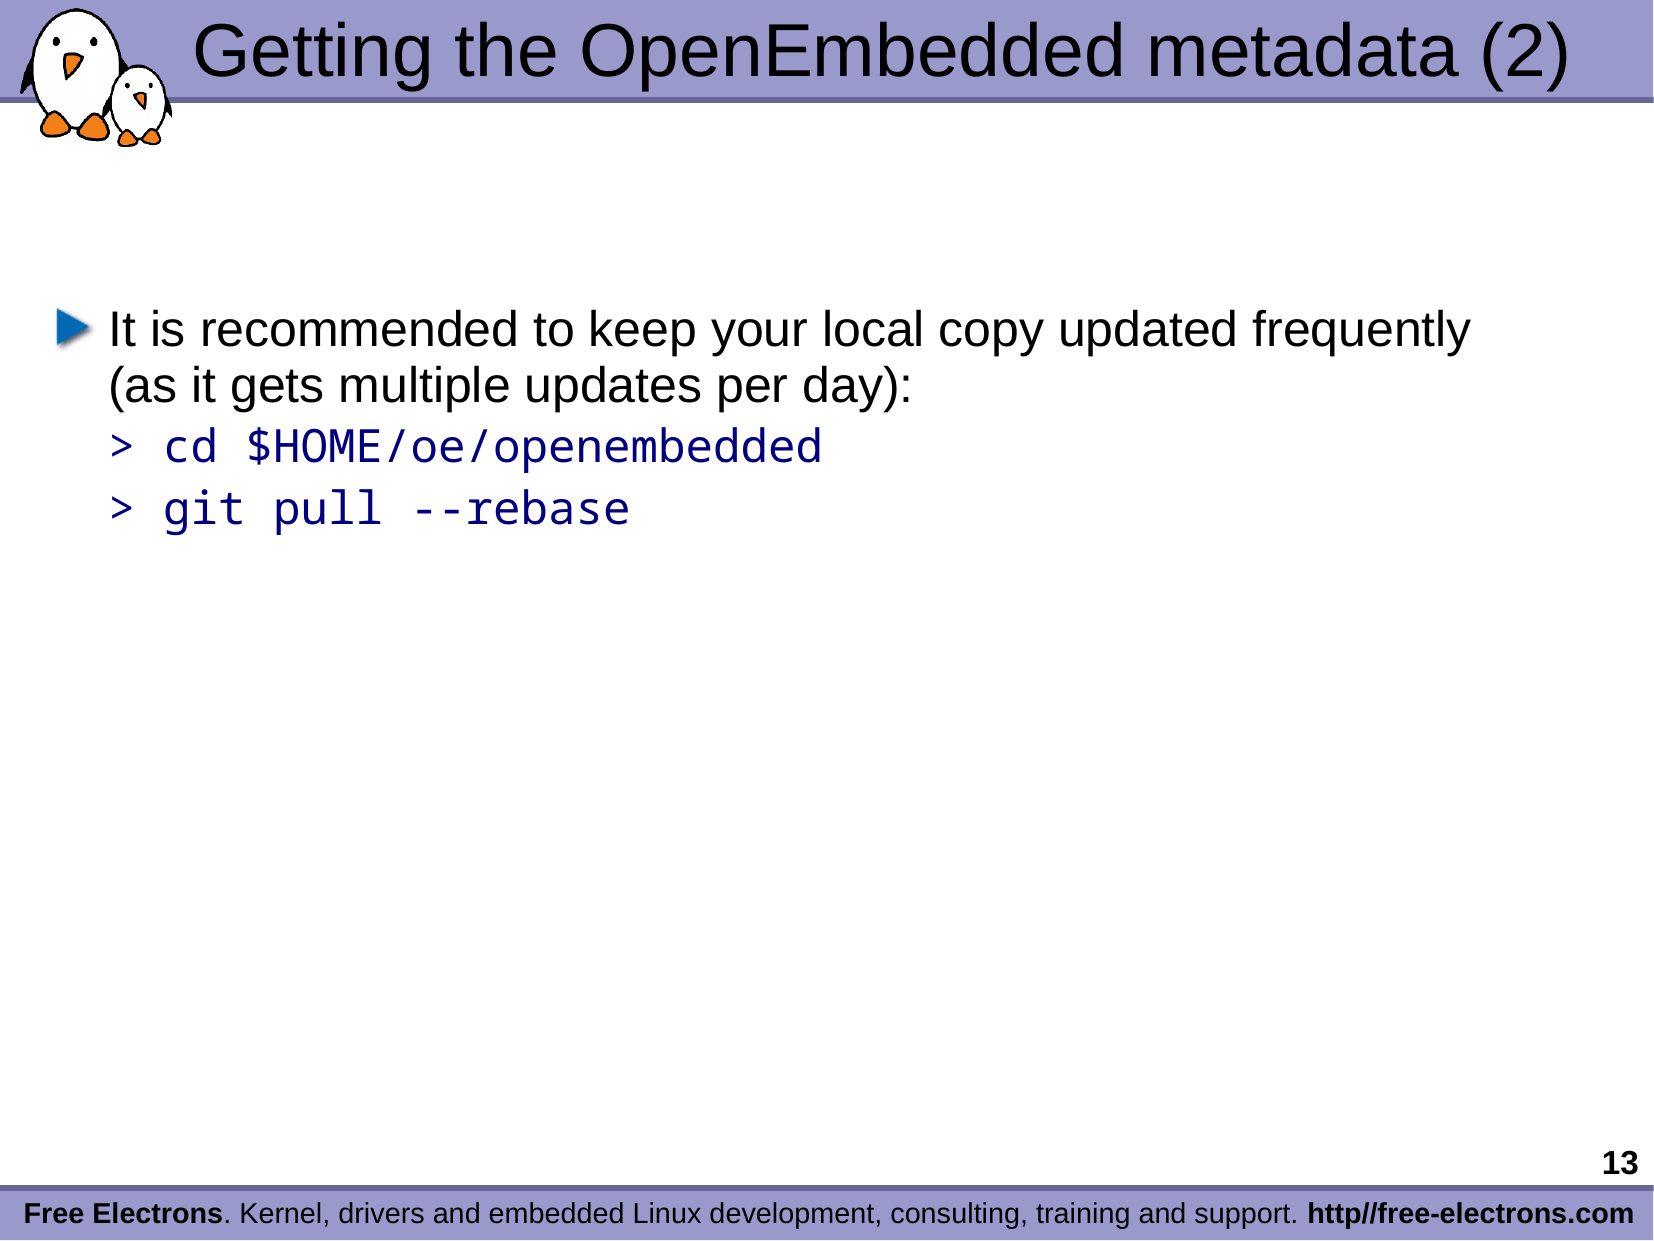

# Getting the OpenEmbedded metadata (2)
It is recommended to keep your local copy updated frequently
(as it gets multiple updates per day):
> cd $HOME/oe/openembedded
> git pull --rebase